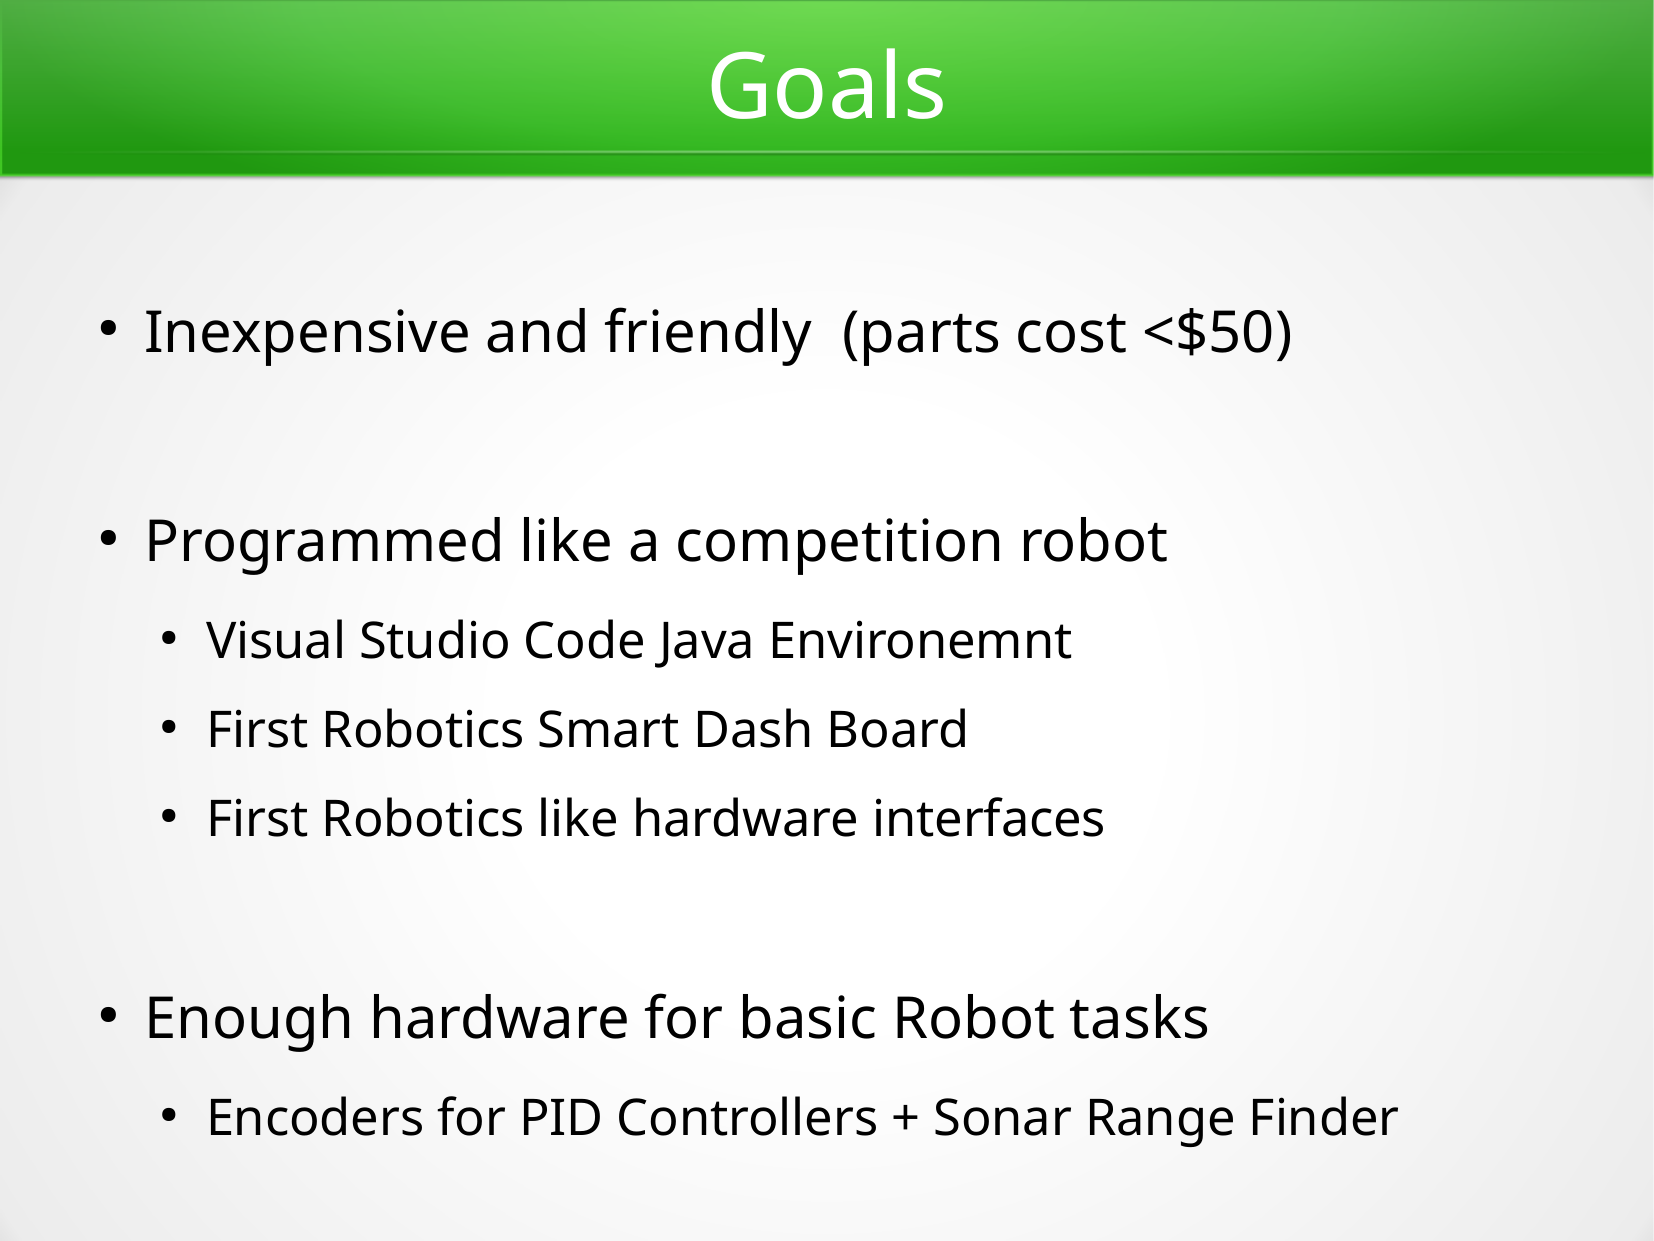

# Goals
Inexpensive and friendly (parts cost <$50)
Programmed like a competition robot
Visual Studio Code Java Environemnt
First Robotics Smart Dash Board
First Robotics like hardware interfaces
Enough hardware for basic Robot tasks
Encoders for PID Controllers + Sonar Range Finder